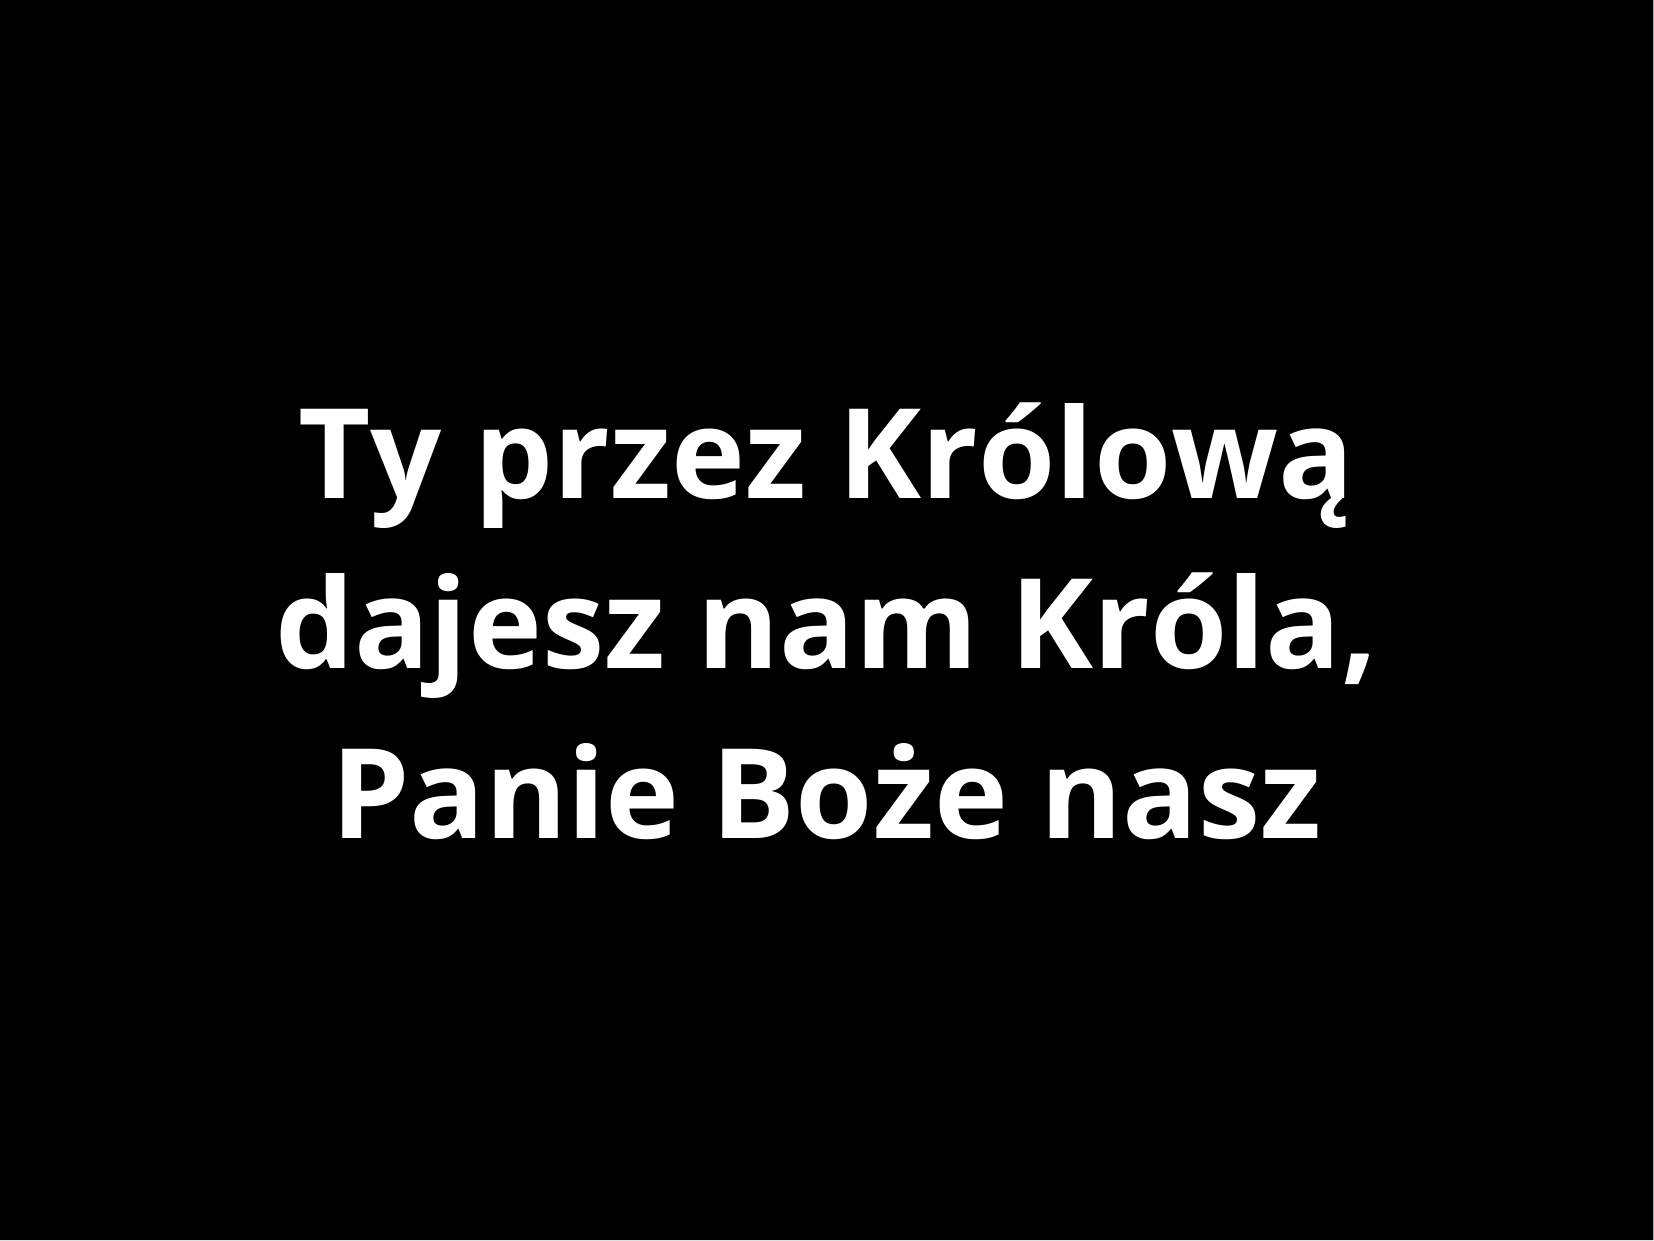

# Ty przez Królową dajesz nam Króla, Panie Boże nasz